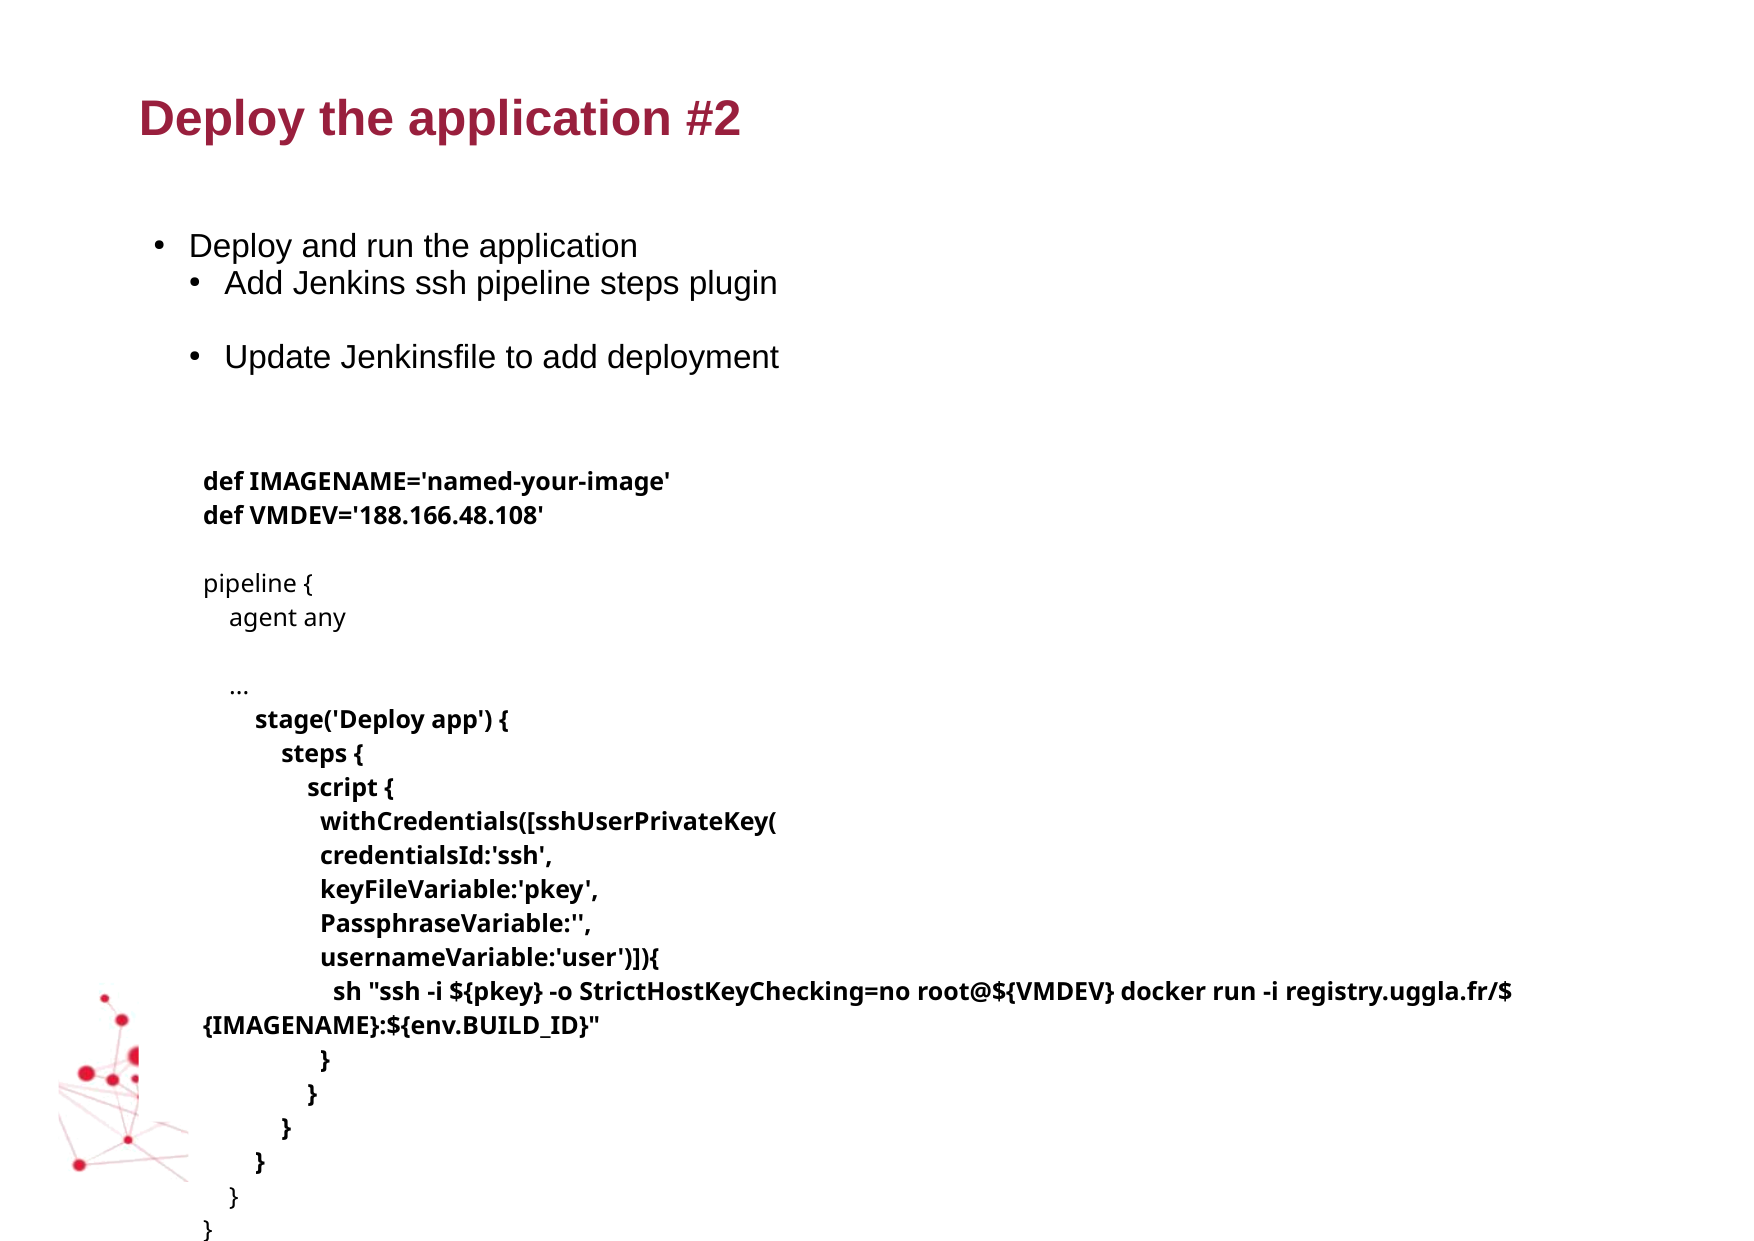

Deploy the application #2
Deploy and run the application
Add Jenkins ssh pipeline steps plugin
Update Jenkinsfile to add deployment
def IMAGENAME='named-your-image'
def VMDEV='188.166.48.108'
pipeline {
 agent any
 ...
 stage('Deploy app') {
 steps {
 script {
 withCredentials([sshUserPrivateKey(
 credentialsId:'ssh',
 keyFileVariable:'pkey',
 PassphraseVariable:'',
 usernameVariable:'user')]){
 sh "ssh -i ${pkey} -o StrictHostKeyChecking=no root@${VMDEV} docker run -i registry.uggla.fr/${IMAGENAME}:${env.BUILD_ID}"
 }
 }
 }
 }
 }
}